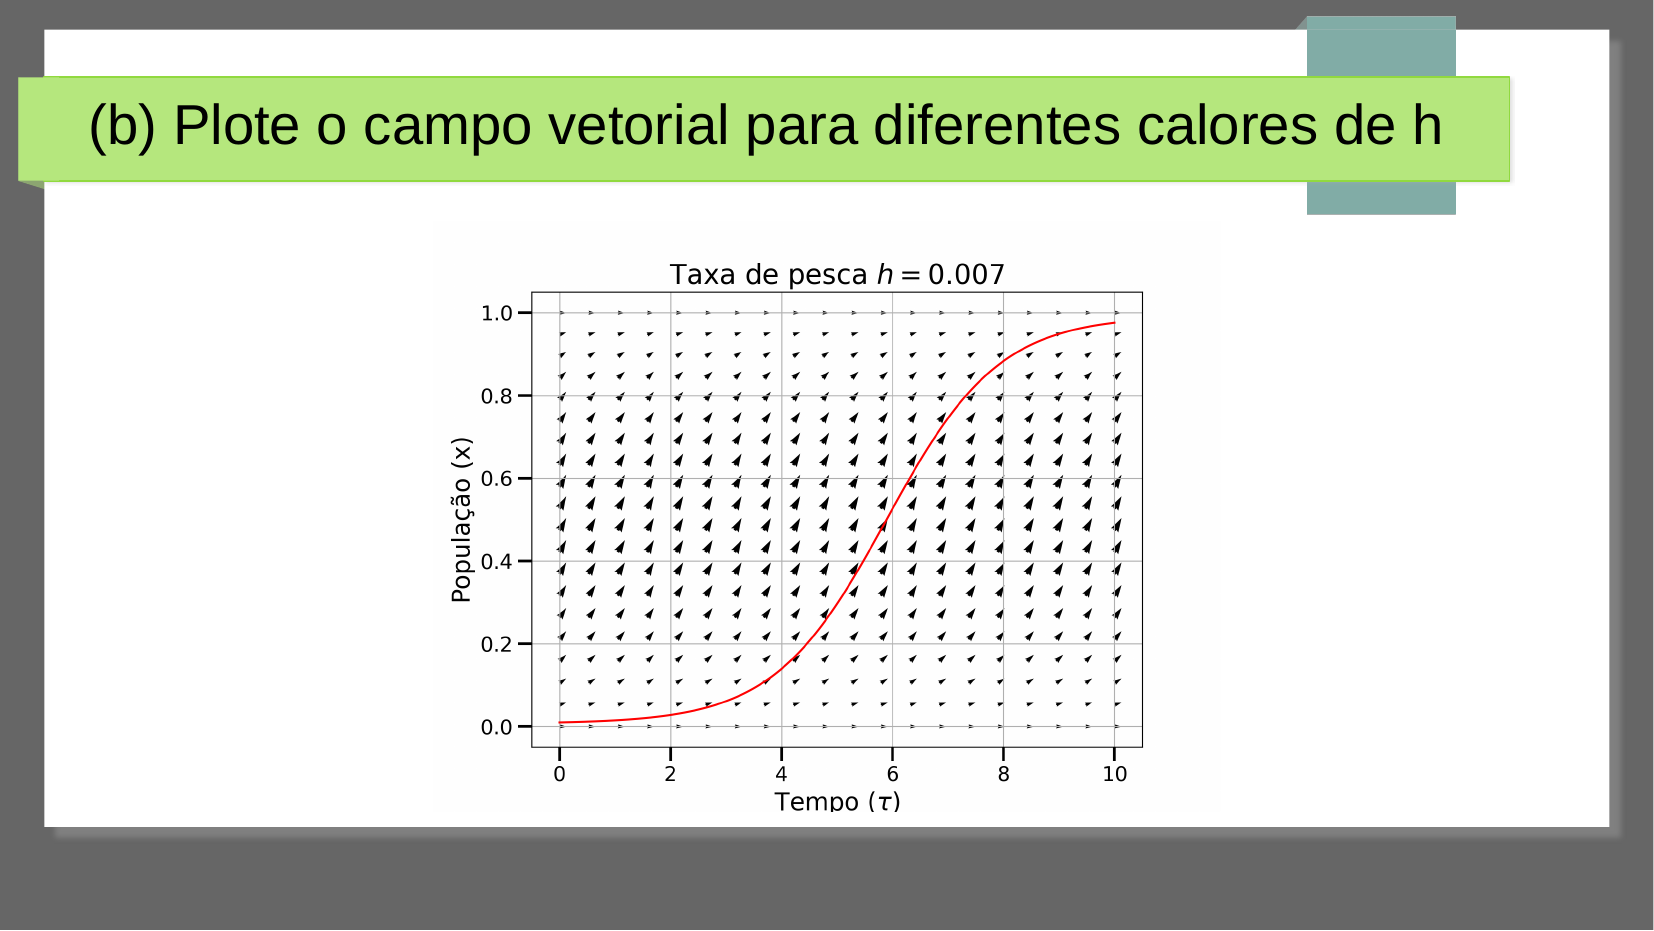

# (b) Plote o campo vetorial para diferentes calores de h